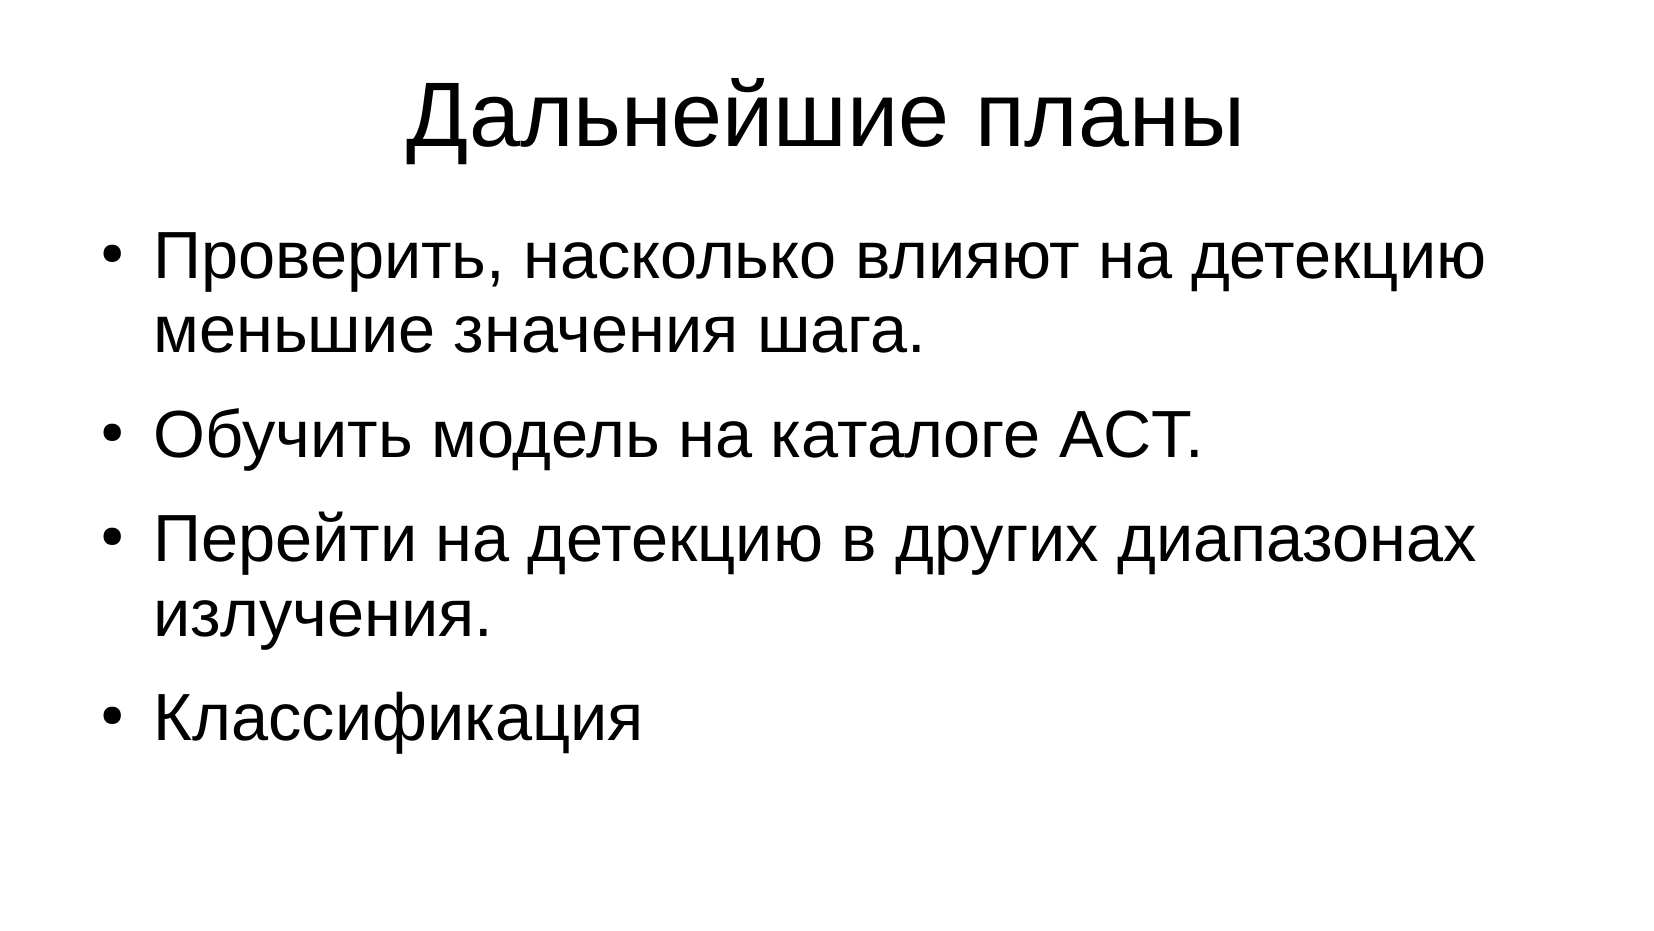

# Дальнейшие планы
Проверить, насколько влияют на детекцию меньшие значения шага.
Обучить модель на каталоге ACT.
Перейти на детекцию в других диапазонах излучения.
Классификация